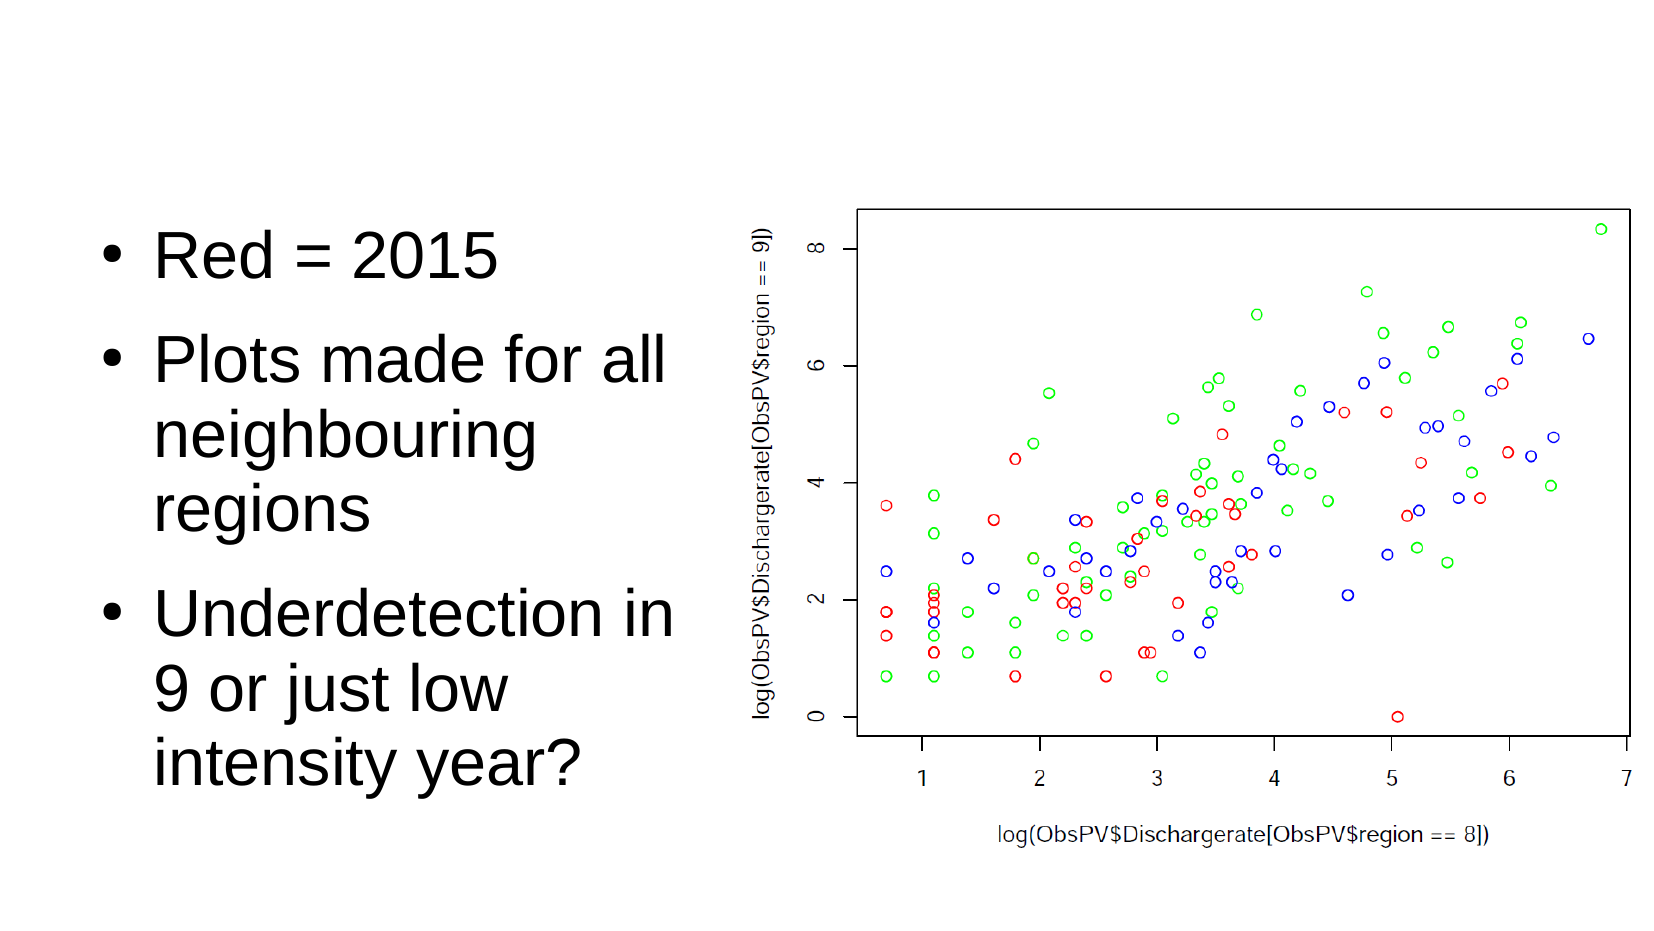

#
Red = 2015
Plots made for all neighbouring regions
Underdetection in 9 or just low intensity year?